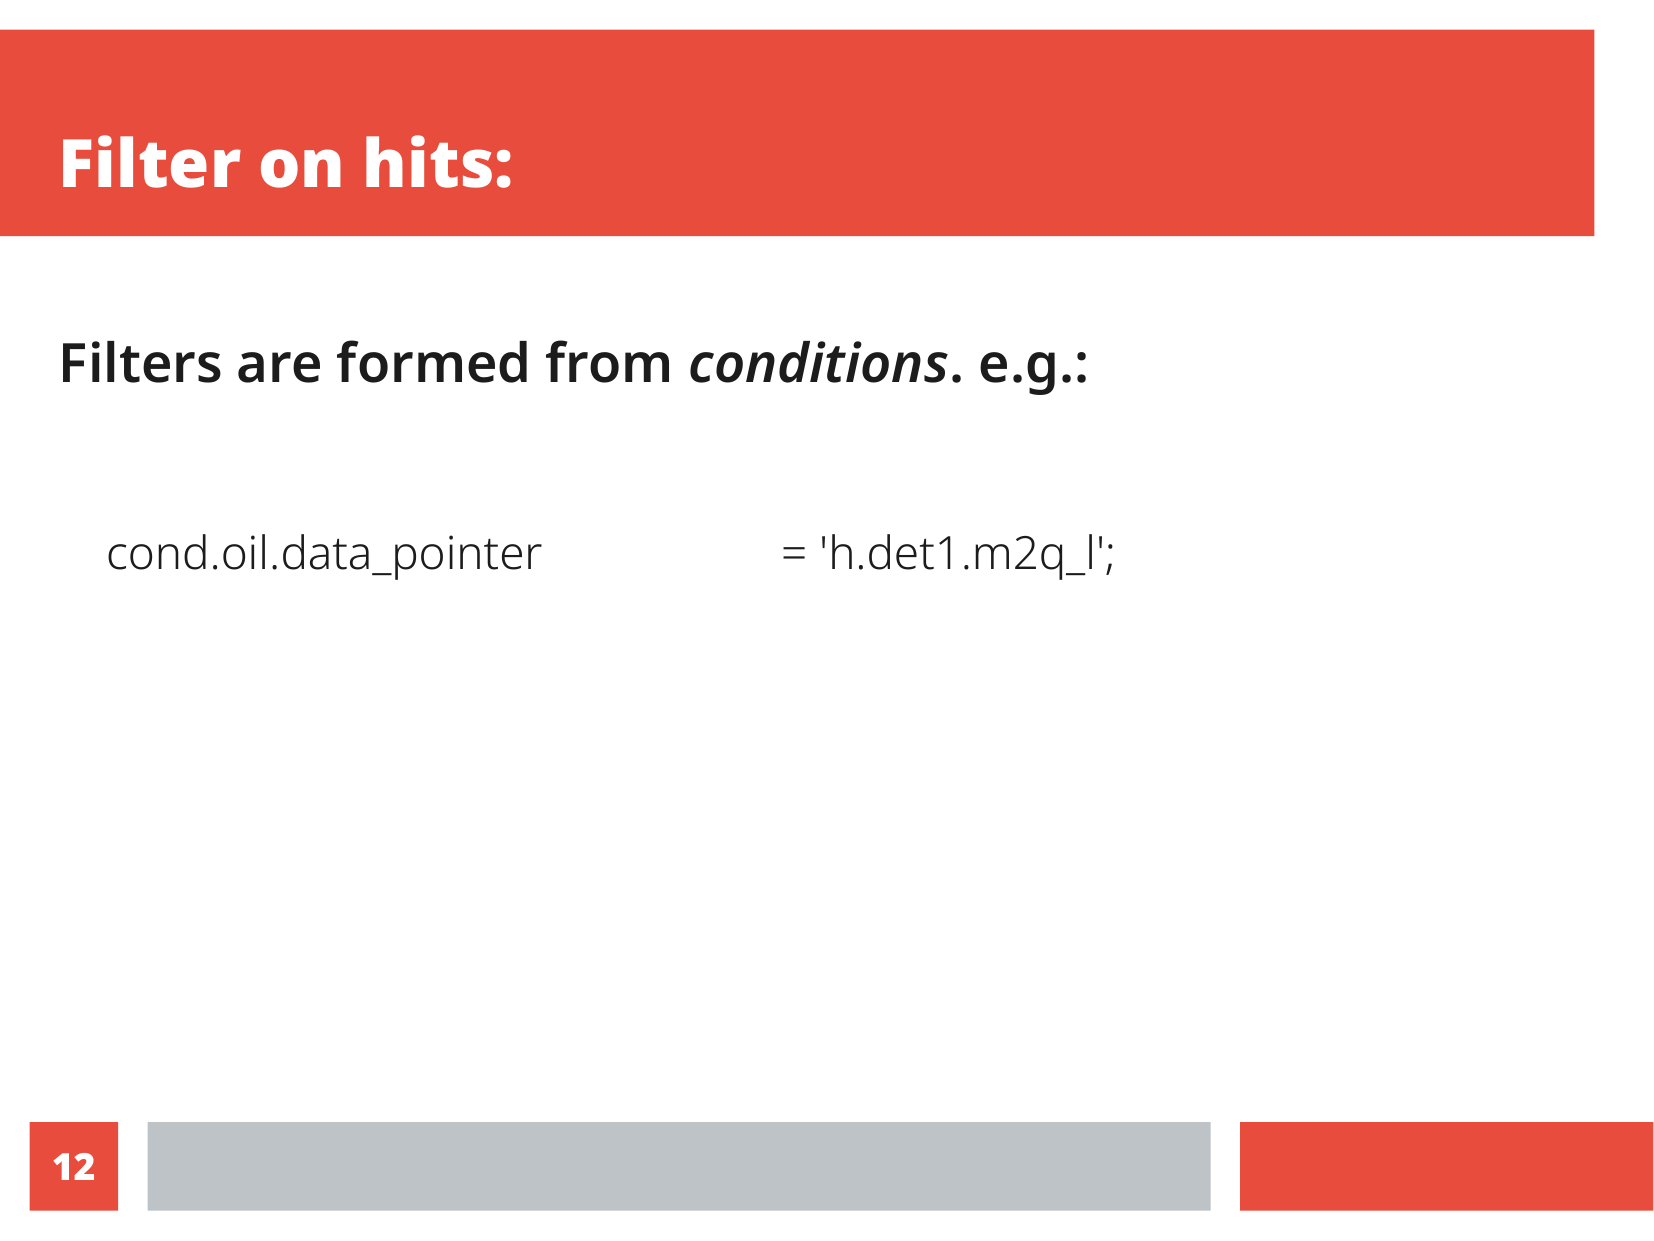

# Filter on hits:
Filters are formed from conditions. e.g.:
cond.oil.data_pointer 		= 'h.det1.m2q_l';
12